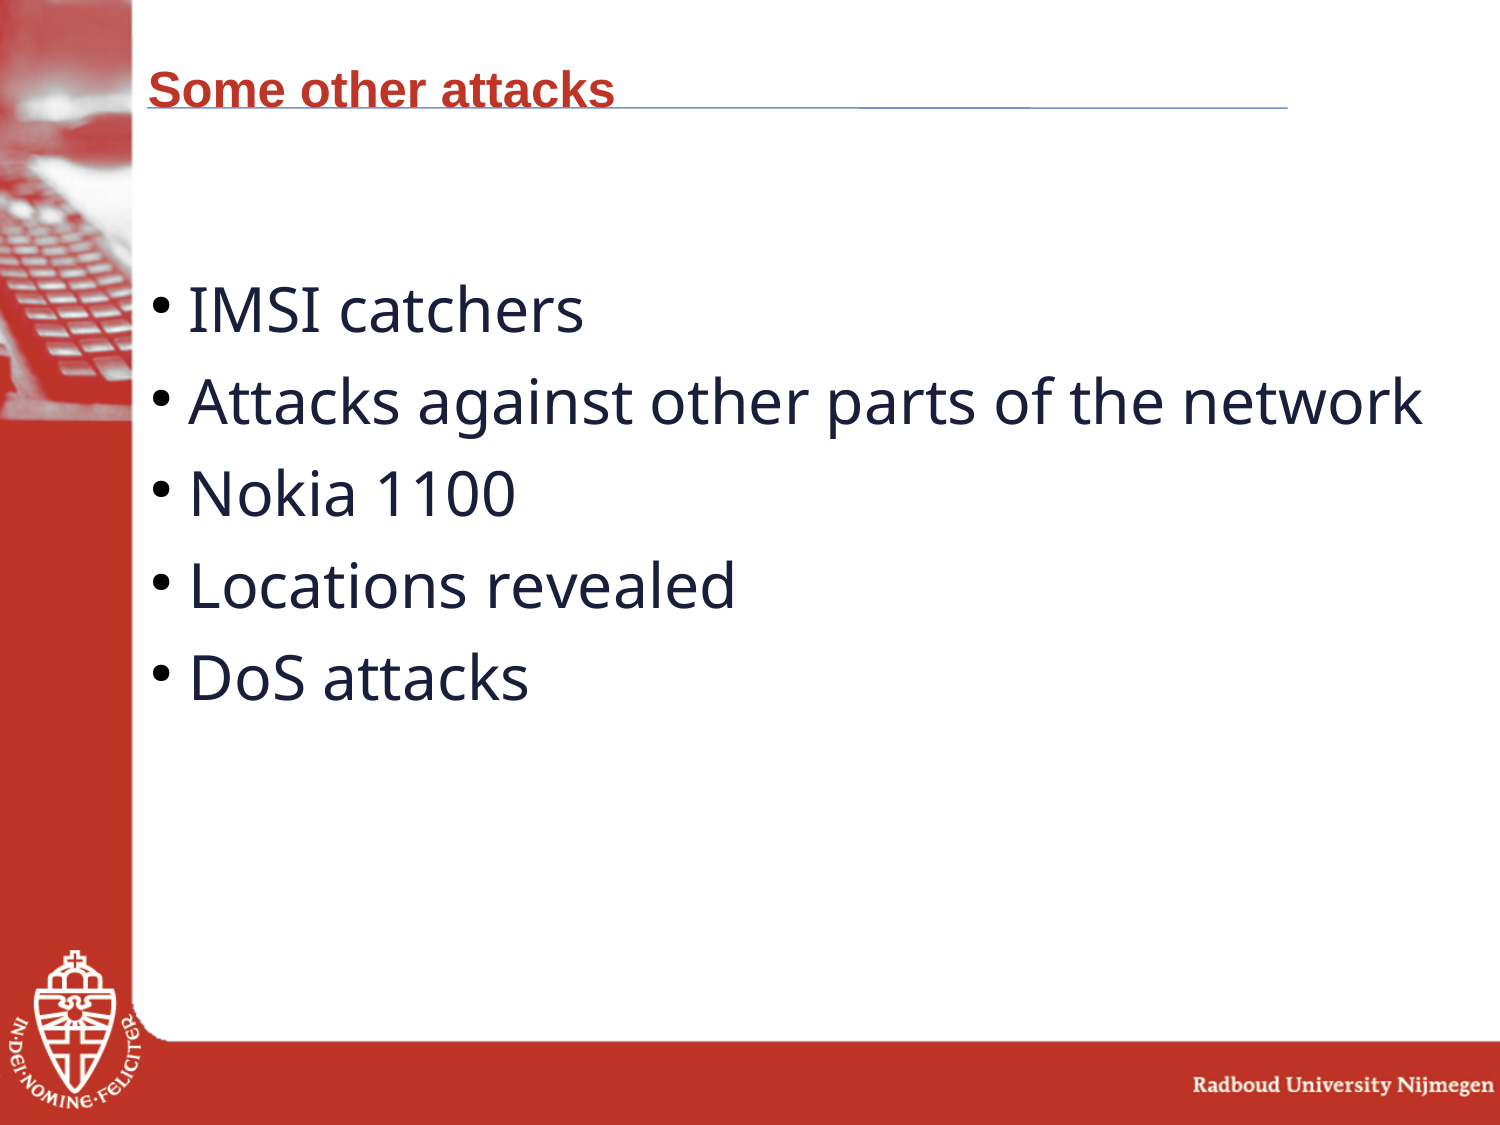

# Some other attacks
 IMSI catchers
 Attacks against other parts of the network
 Nokia 1100
 Locations revealed
 DoS attacks